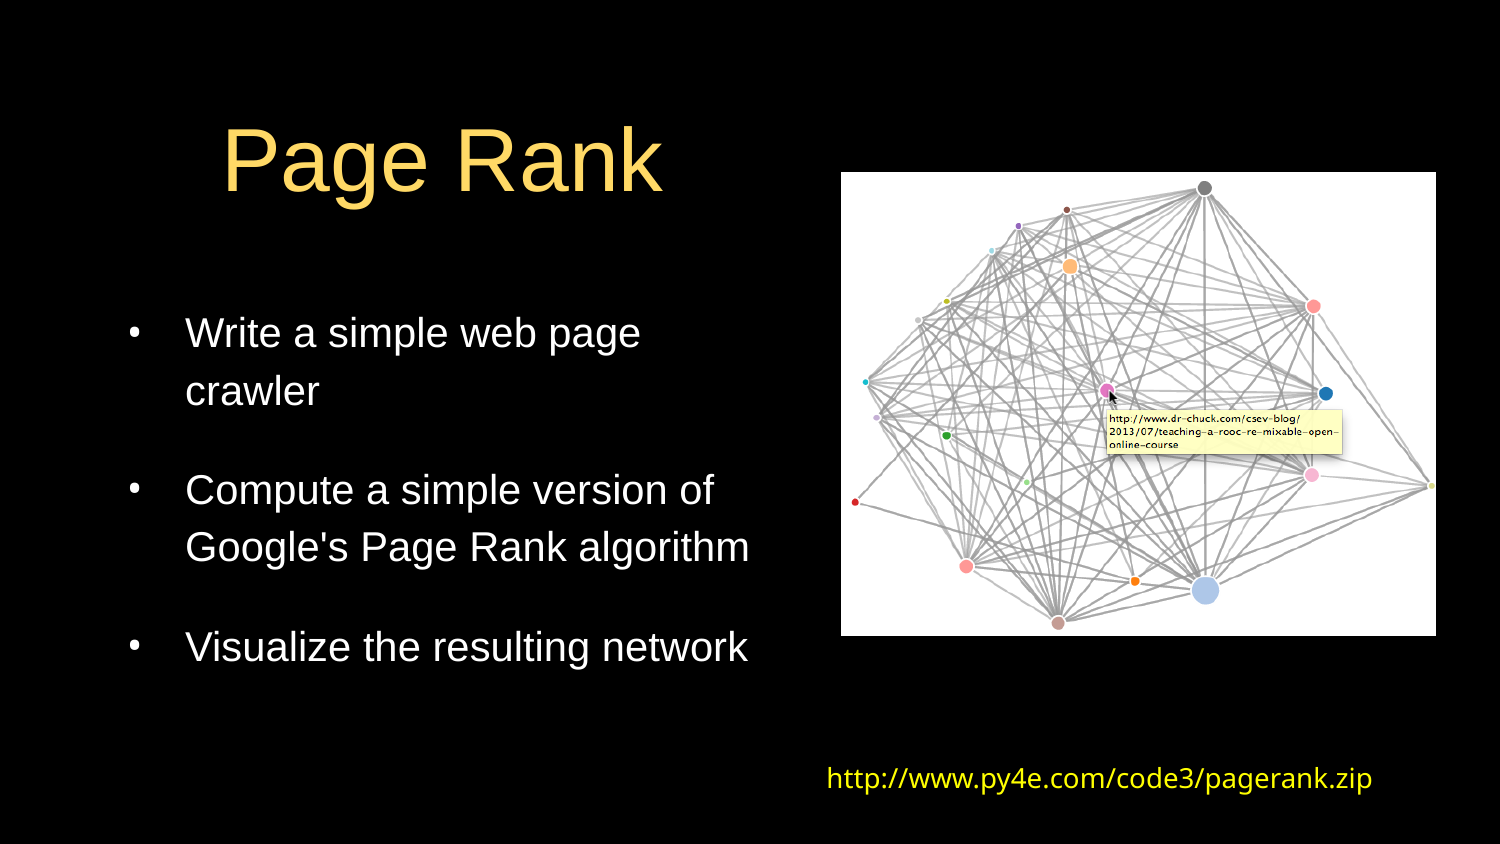

# Page Rank
Write a simple web page crawler
Compute a simple version of Google's Page Rank algorithm
Visualize the resulting network
http://www.py4e.com/code3/pagerank.zip